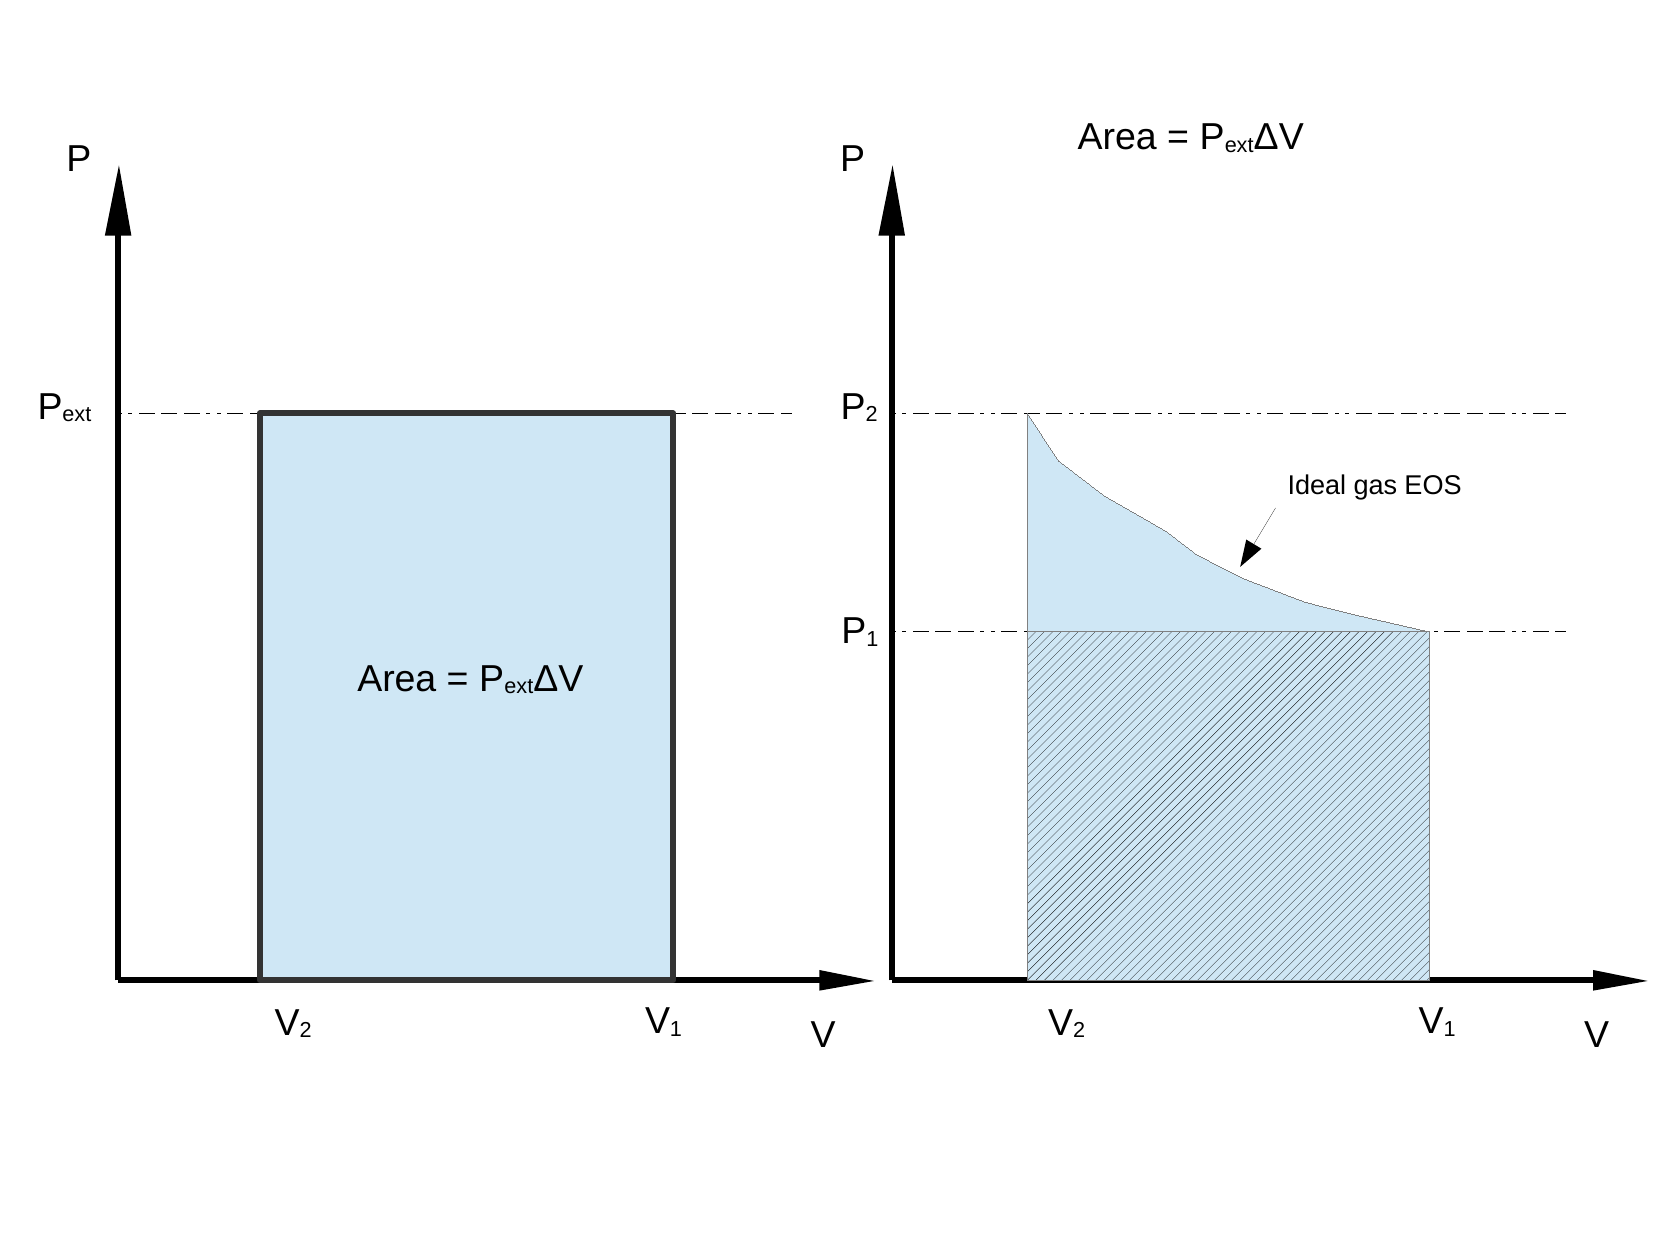

Area = PextΔV
P
P
Pext
P2
Ideal gas EOS
P1
Area = PextΔV
V1
V1
V2
V2
V
V